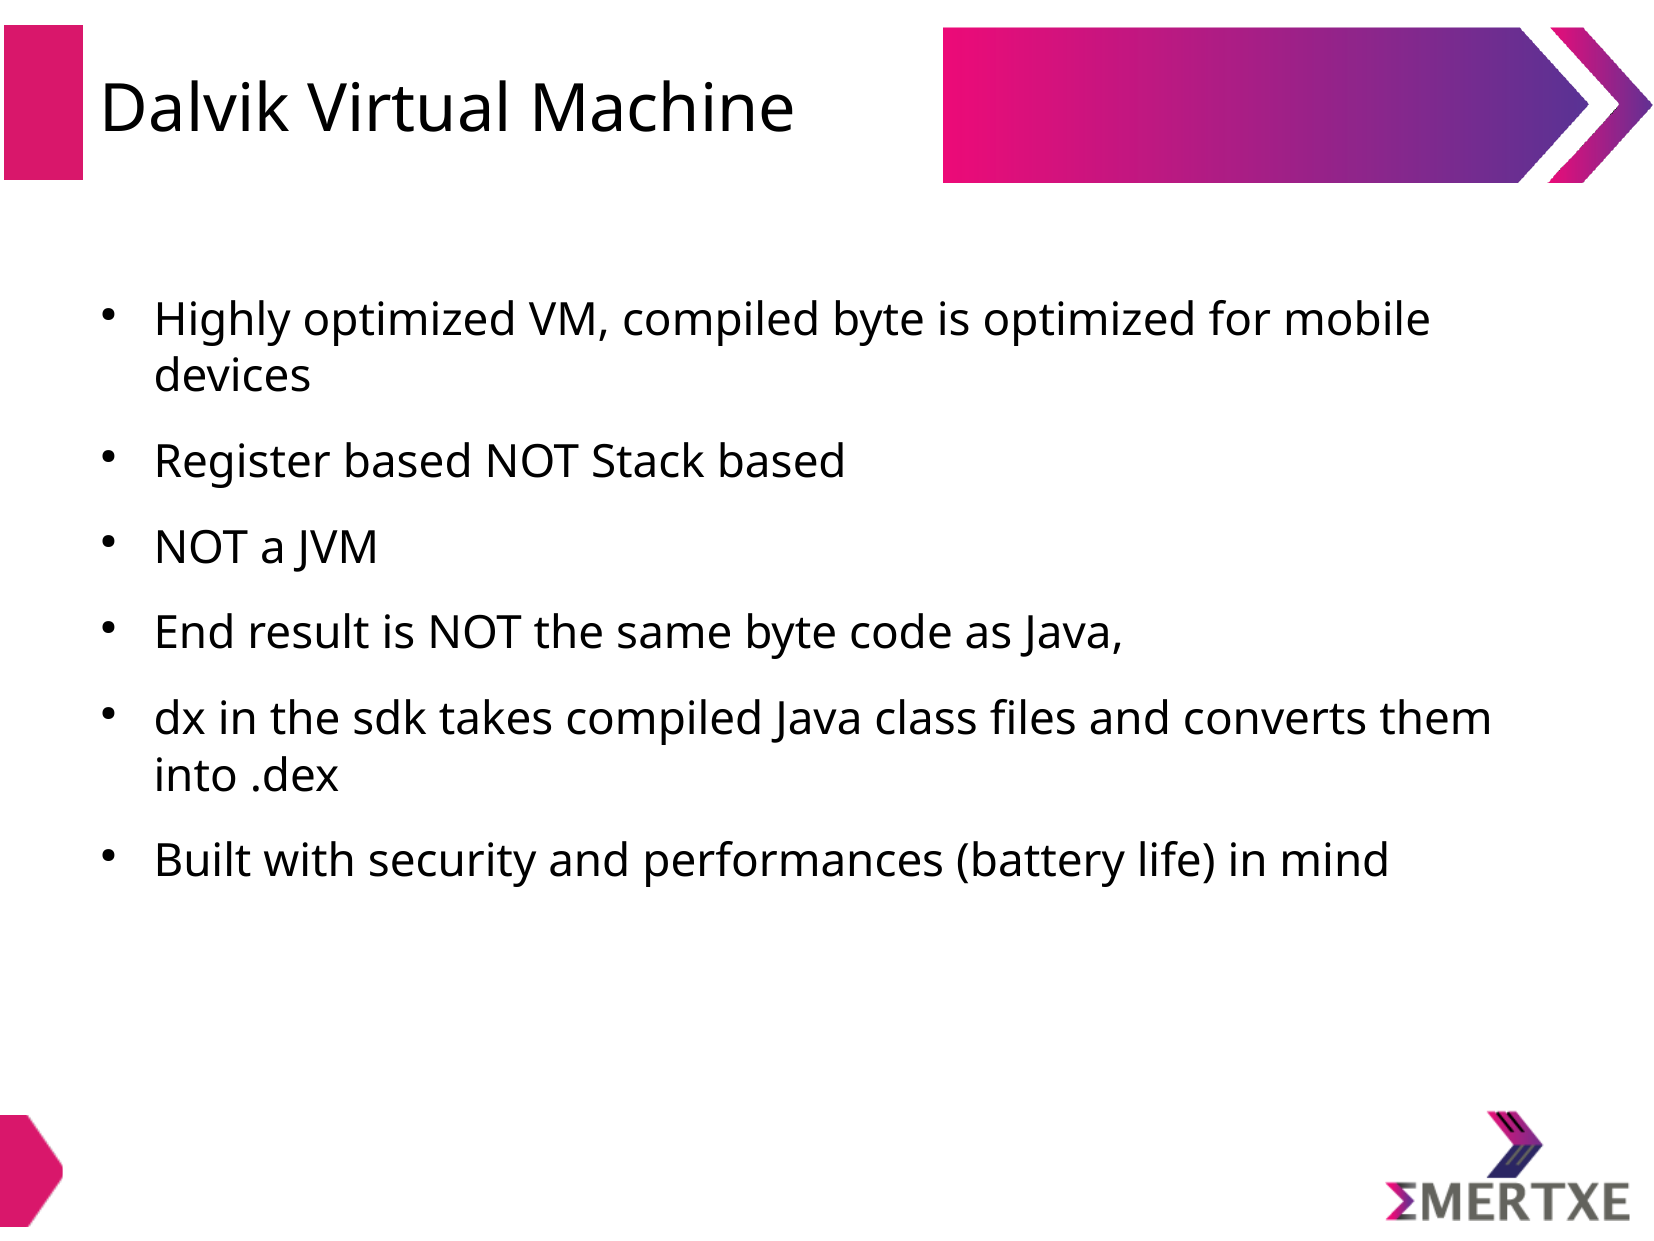

# Dalvik Virtual Machine
Highly optimized VM, compiled byte is optimized for mobile devices
Register based NOT Stack based
NOT a JVM
End result is NOT the same byte code as Java,
dx in the sdk takes compiled Java class files and converts them into .dex
Built with security and performances (battery life) in mind